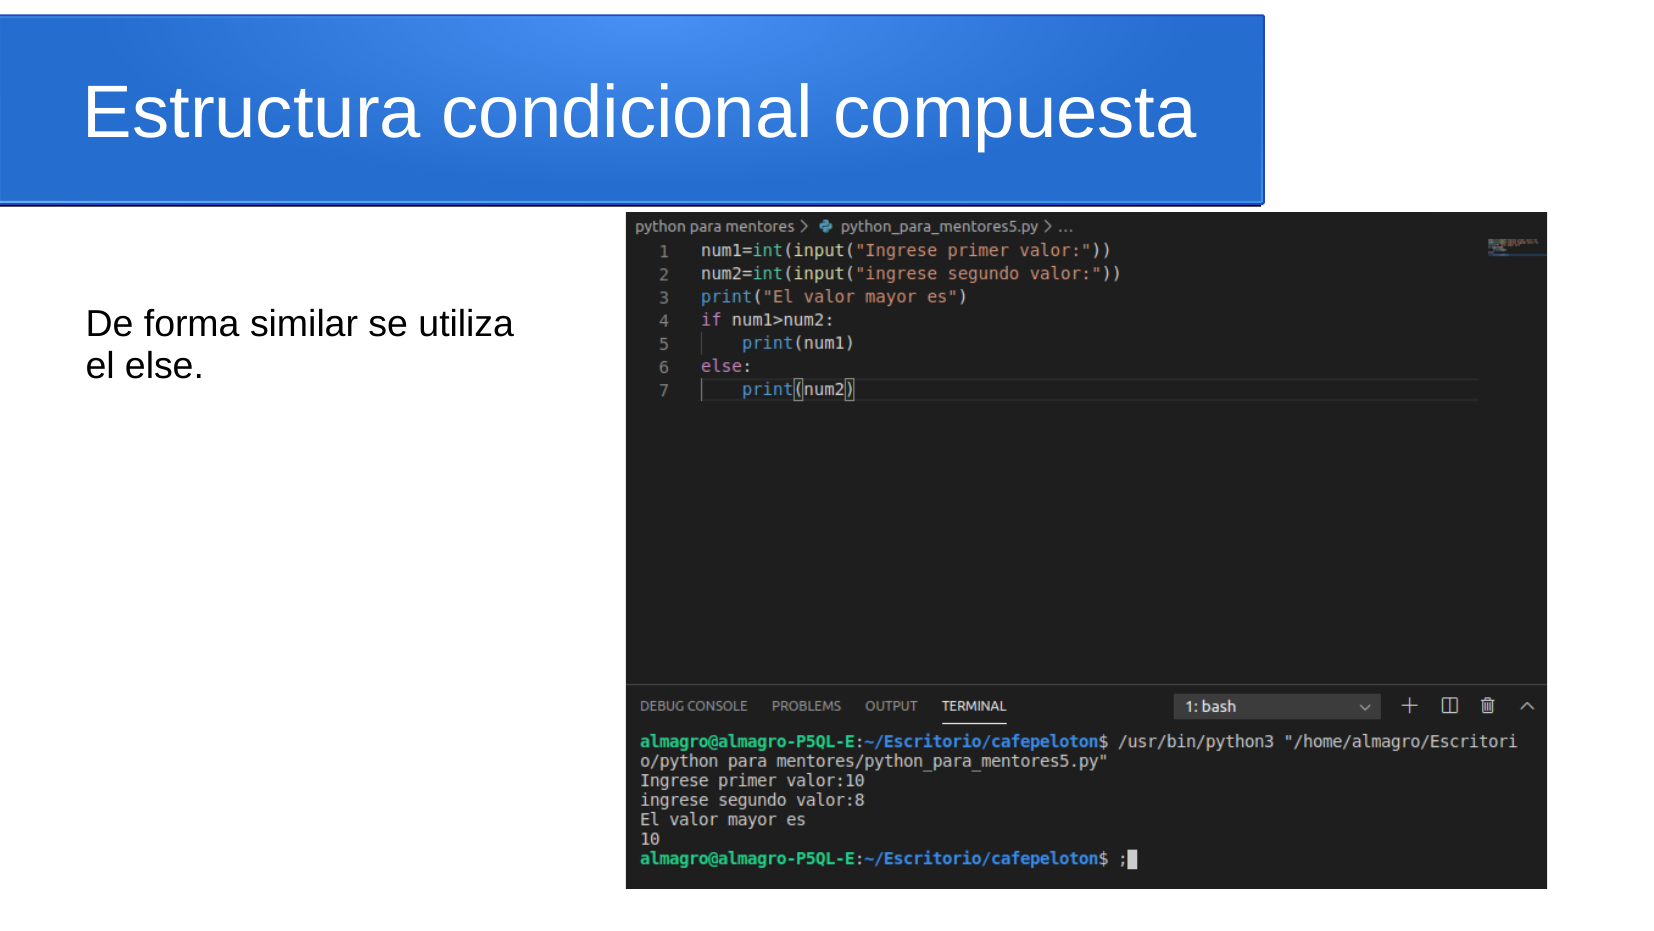

# Estructura condicional compuesta
De forma similar se utiliza el else.